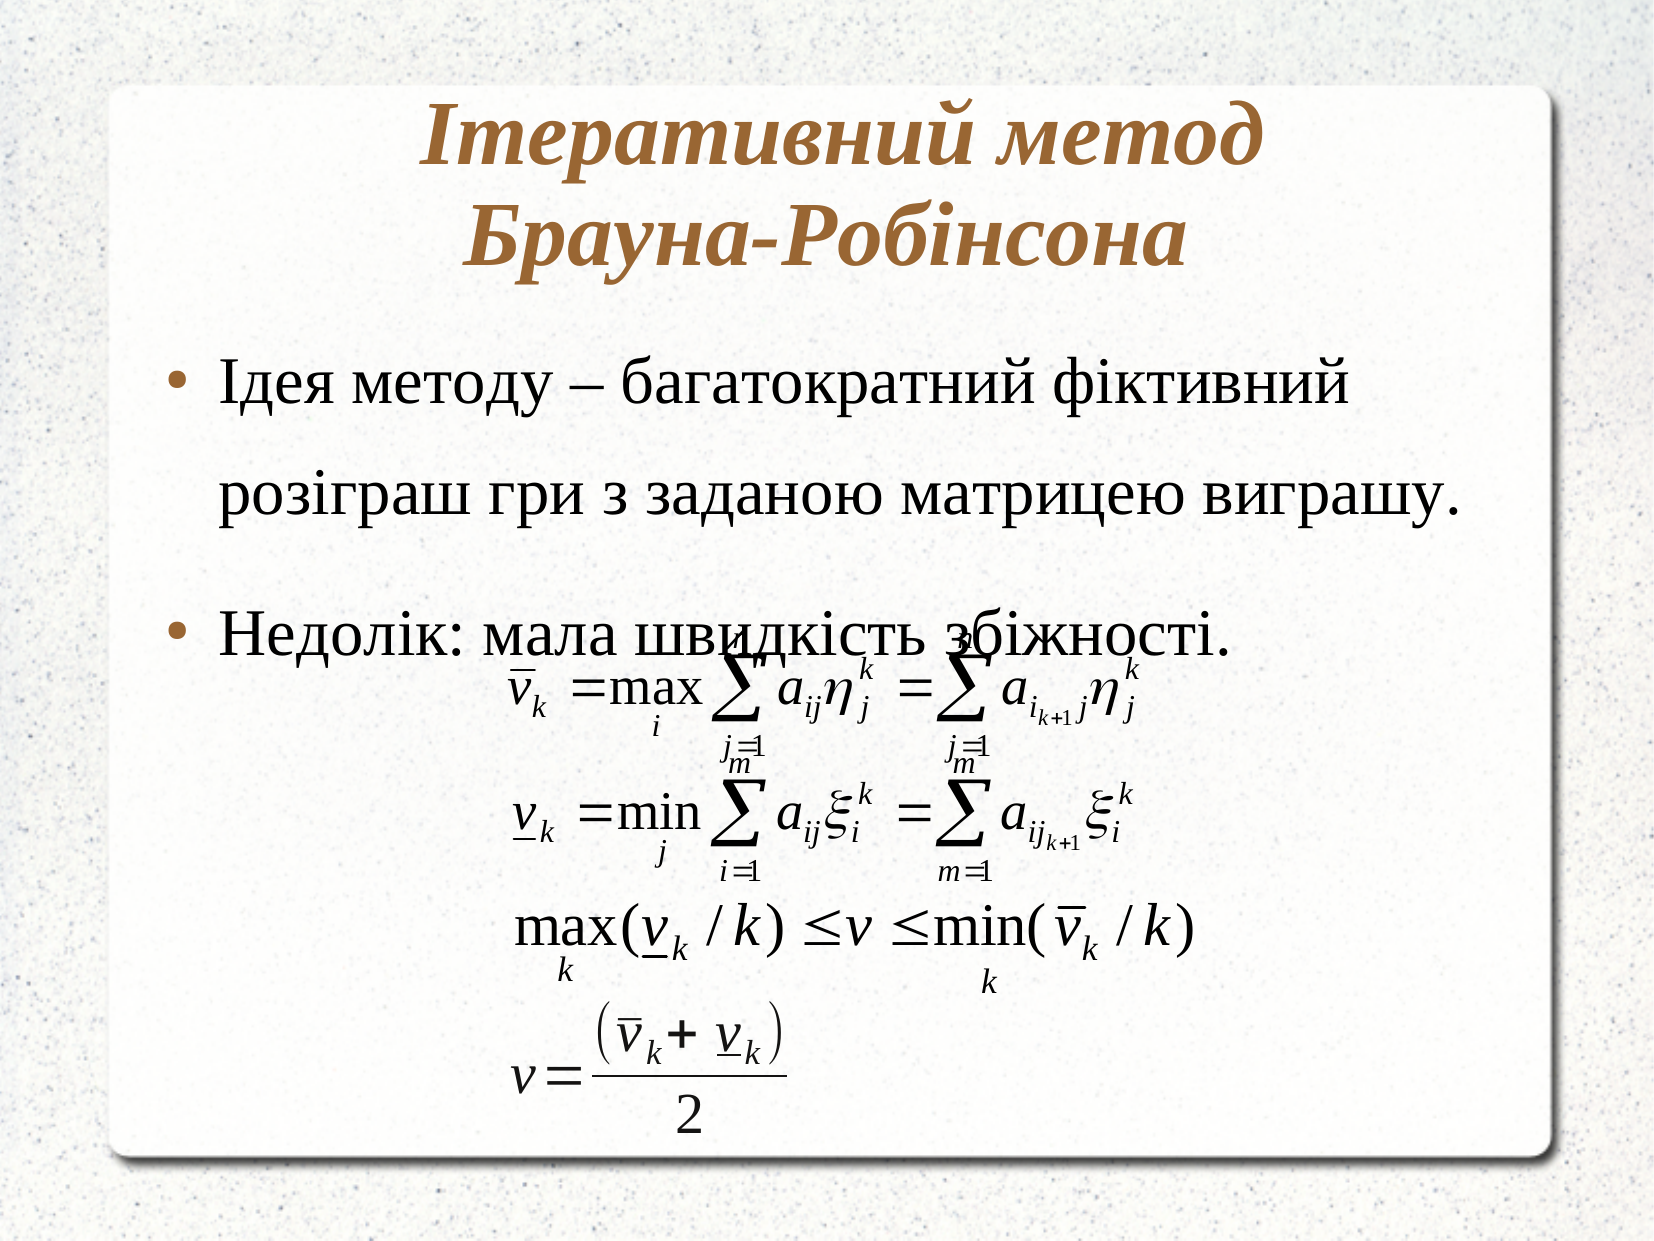

# Ітеративний метод Брауна-Робінсона
Ідея методу – багатократний фіктивний розіграш гри з заданою матрицею виграшу.
Недолік: мала швидкість збіжності.